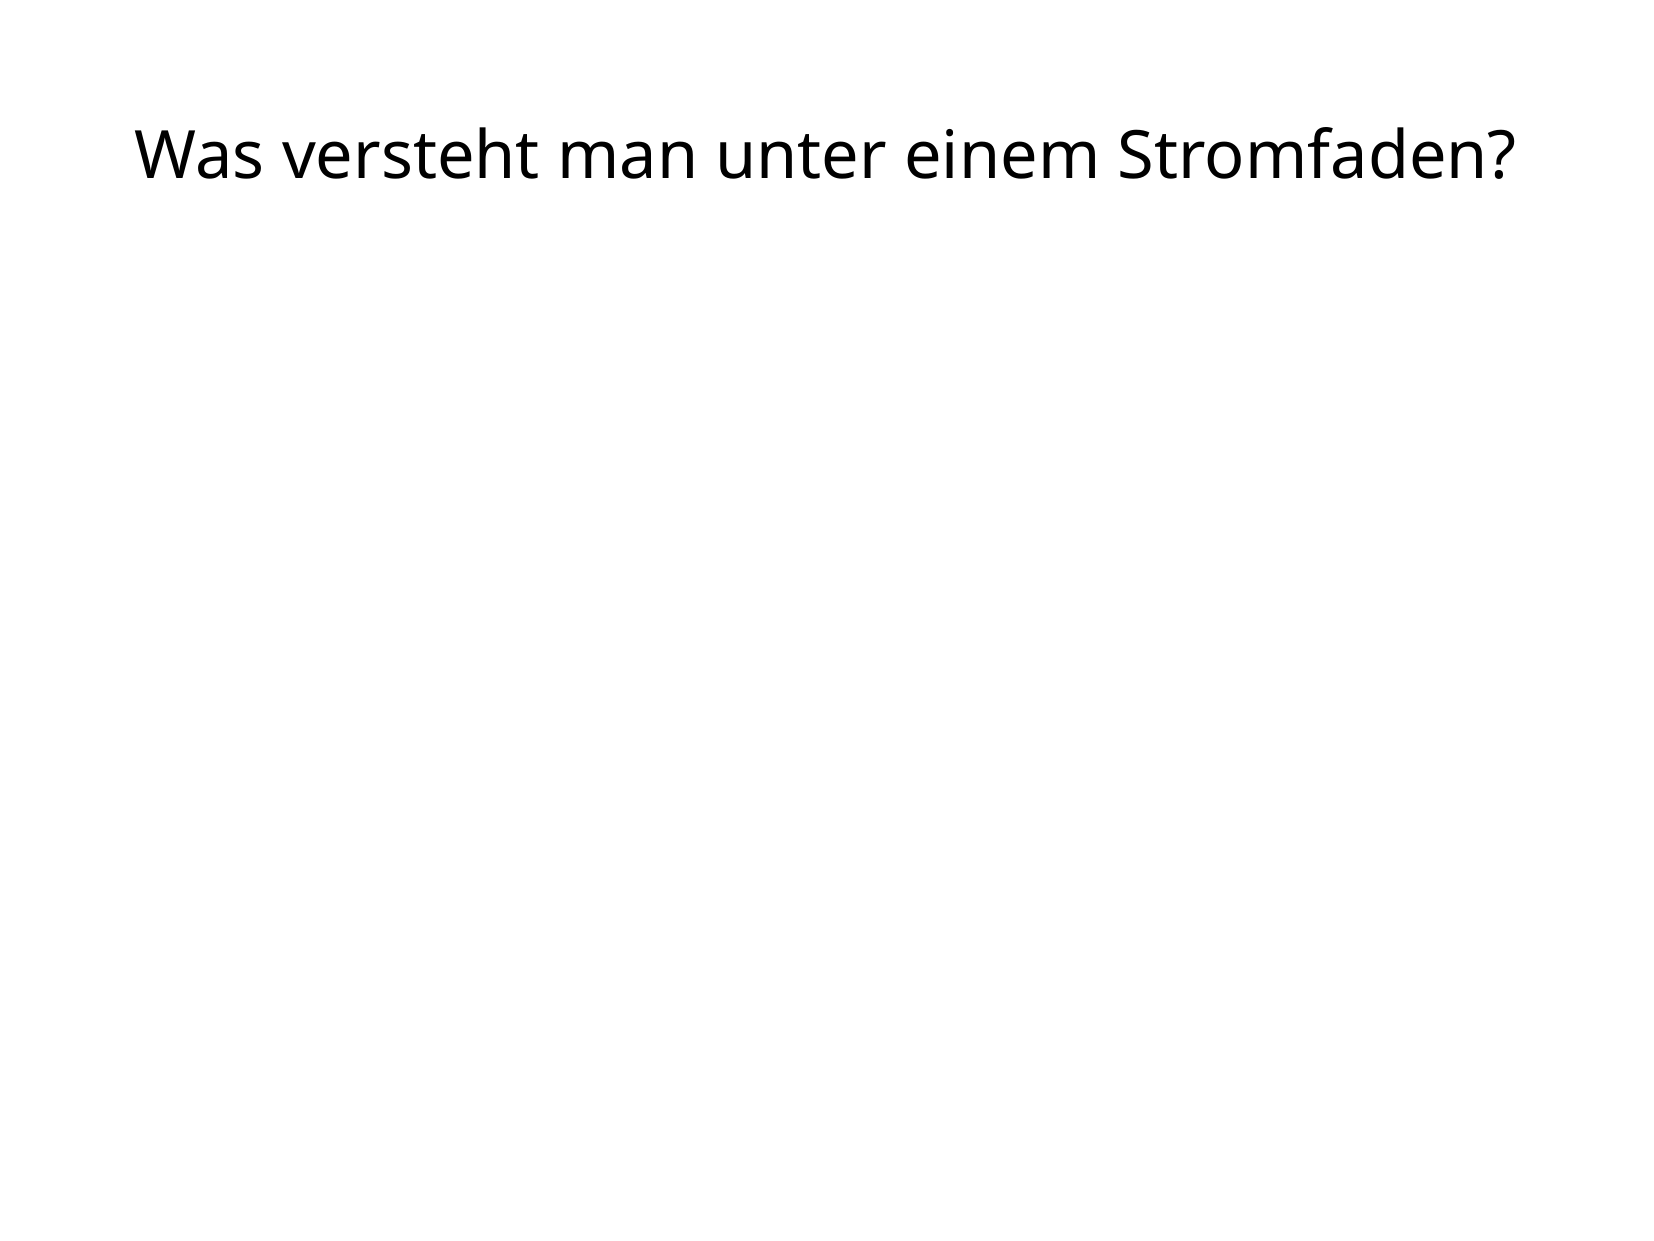

# Was versteht man unter einem Stromfaden?